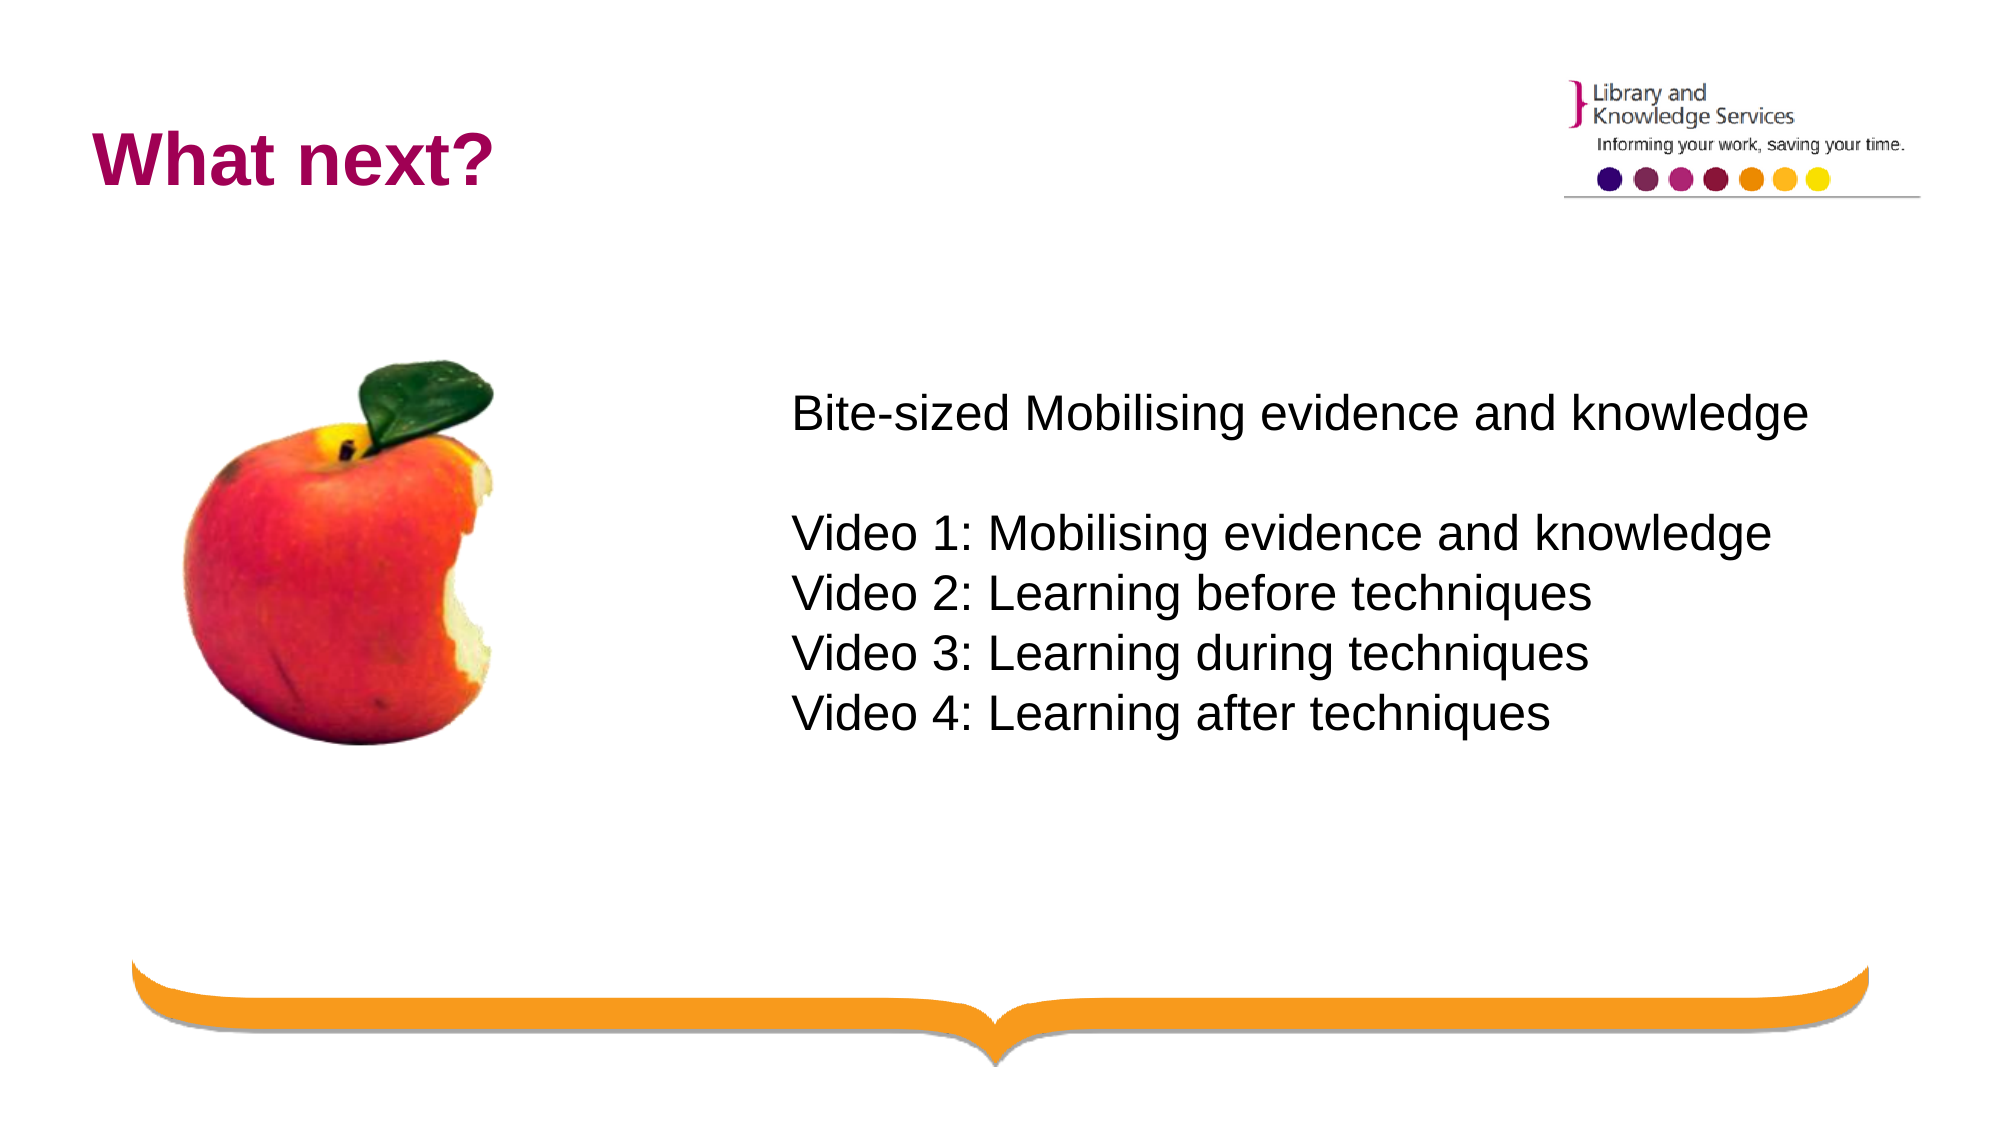

# What next?
Bite-sized Mobilising evidence and knowledge
Video 1: Mobilising evidence and knowledge
Video 2: Learning before techniques
Video 3: Learning during techniques
Video 4: Learning after techniques